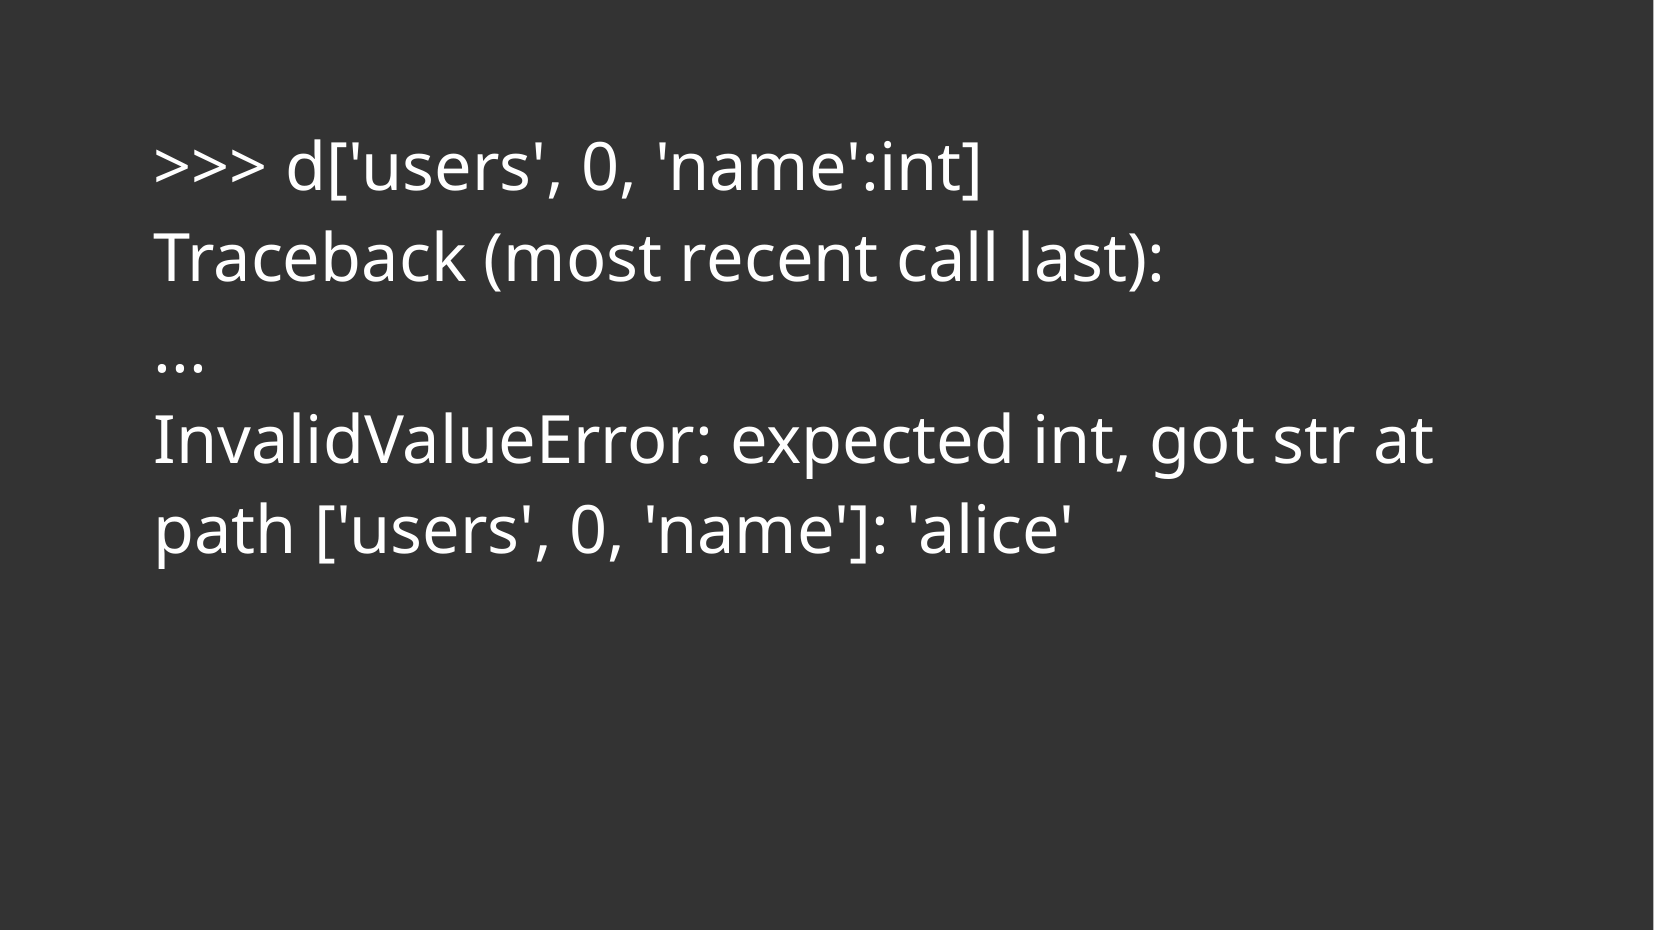

>>> d['users', 0, 'name':int]
Traceback (most recent call last):
...
InvalidValueError: expected int, got str at path ['users', 0, 'name']: 'alice'
#